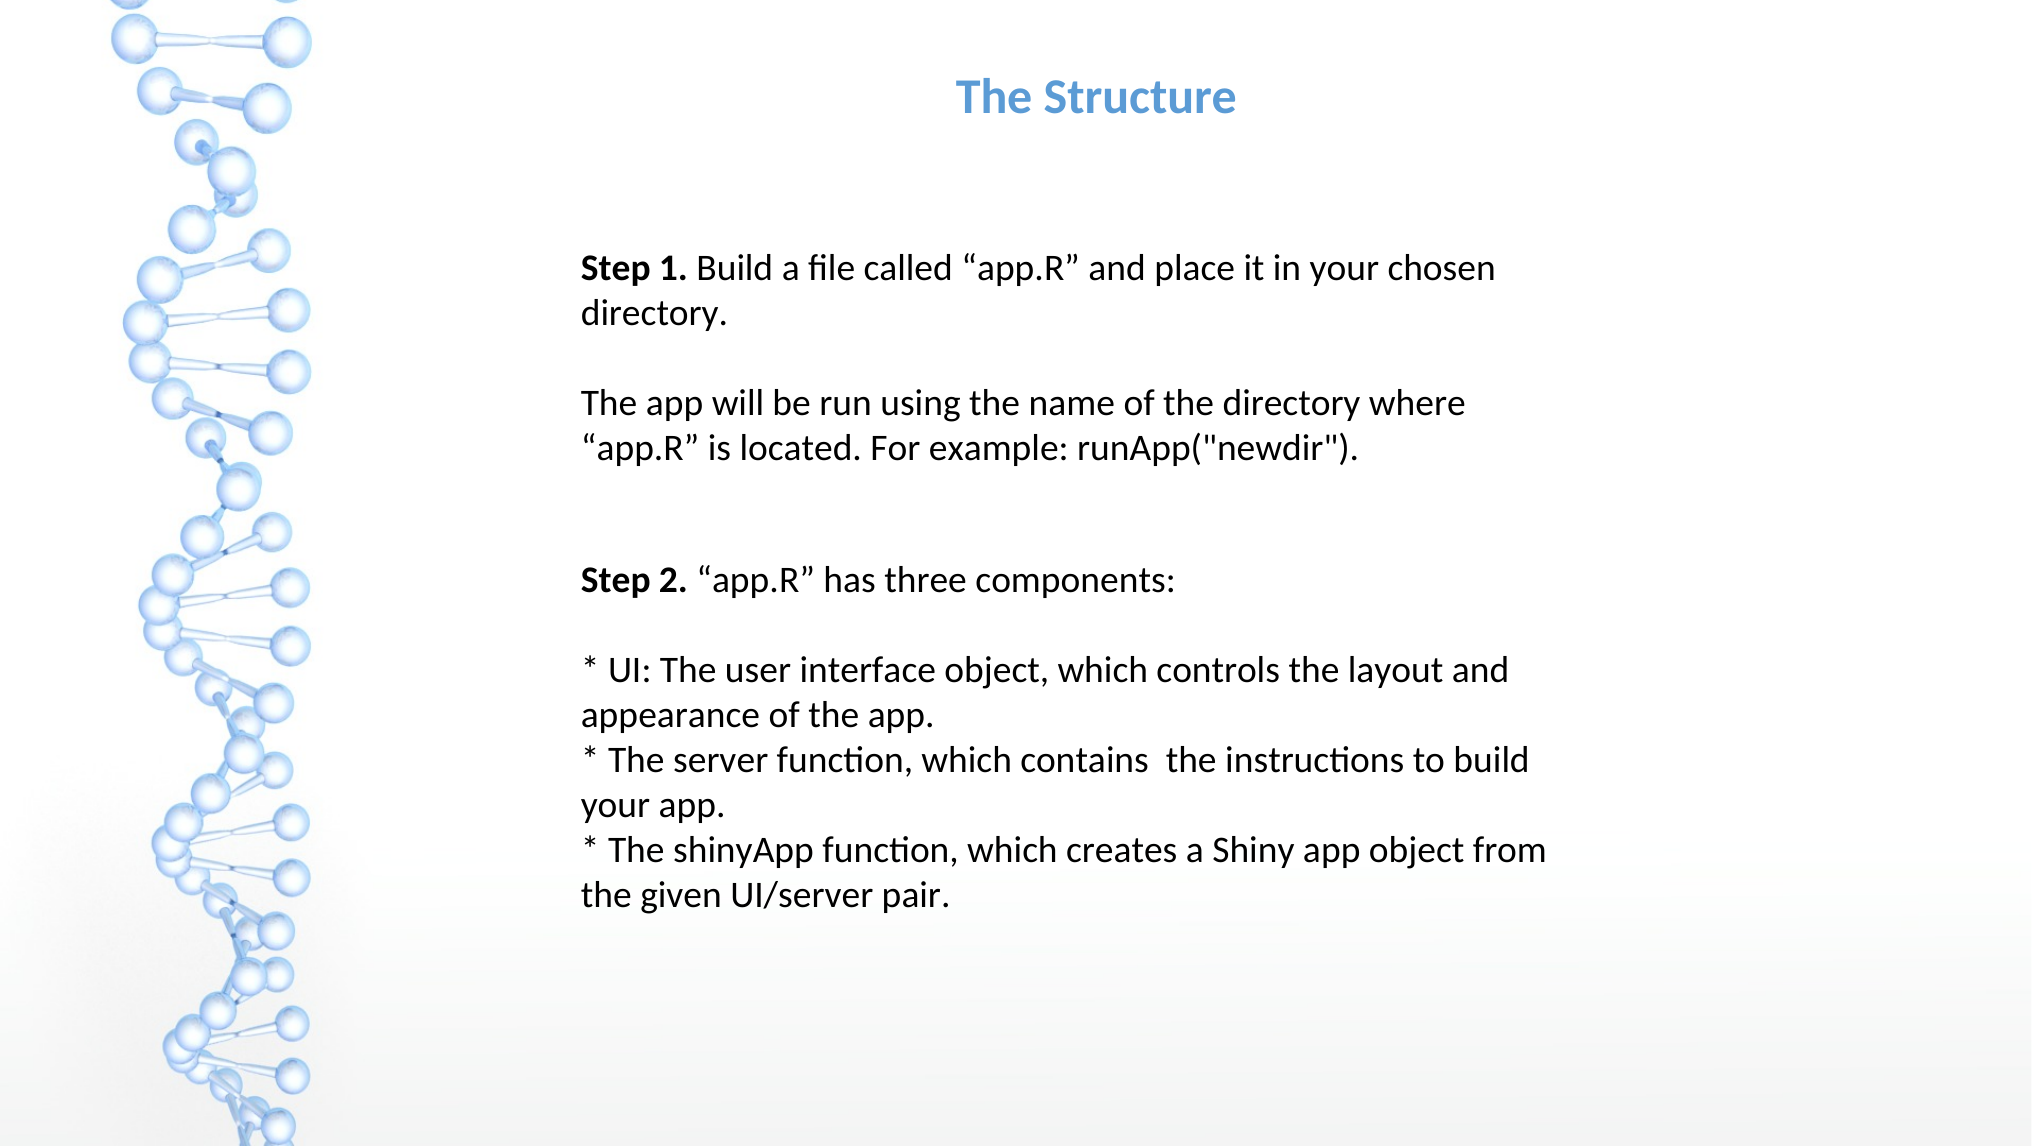

The Structure
Step 1. Build a file called “app.R” and place it in your chosen directory.
The app will be run using the name of the directory where “app.R” is located. For example: runApp("newdir").
Step 2. “app.R” has three components:
* UI: The user interface object, which controls the layout and appearance of the app.
* The server function, which contains the instructions to build your app.
* The shinyApp function, which creates a Shiny app object from the given UI/server pair.